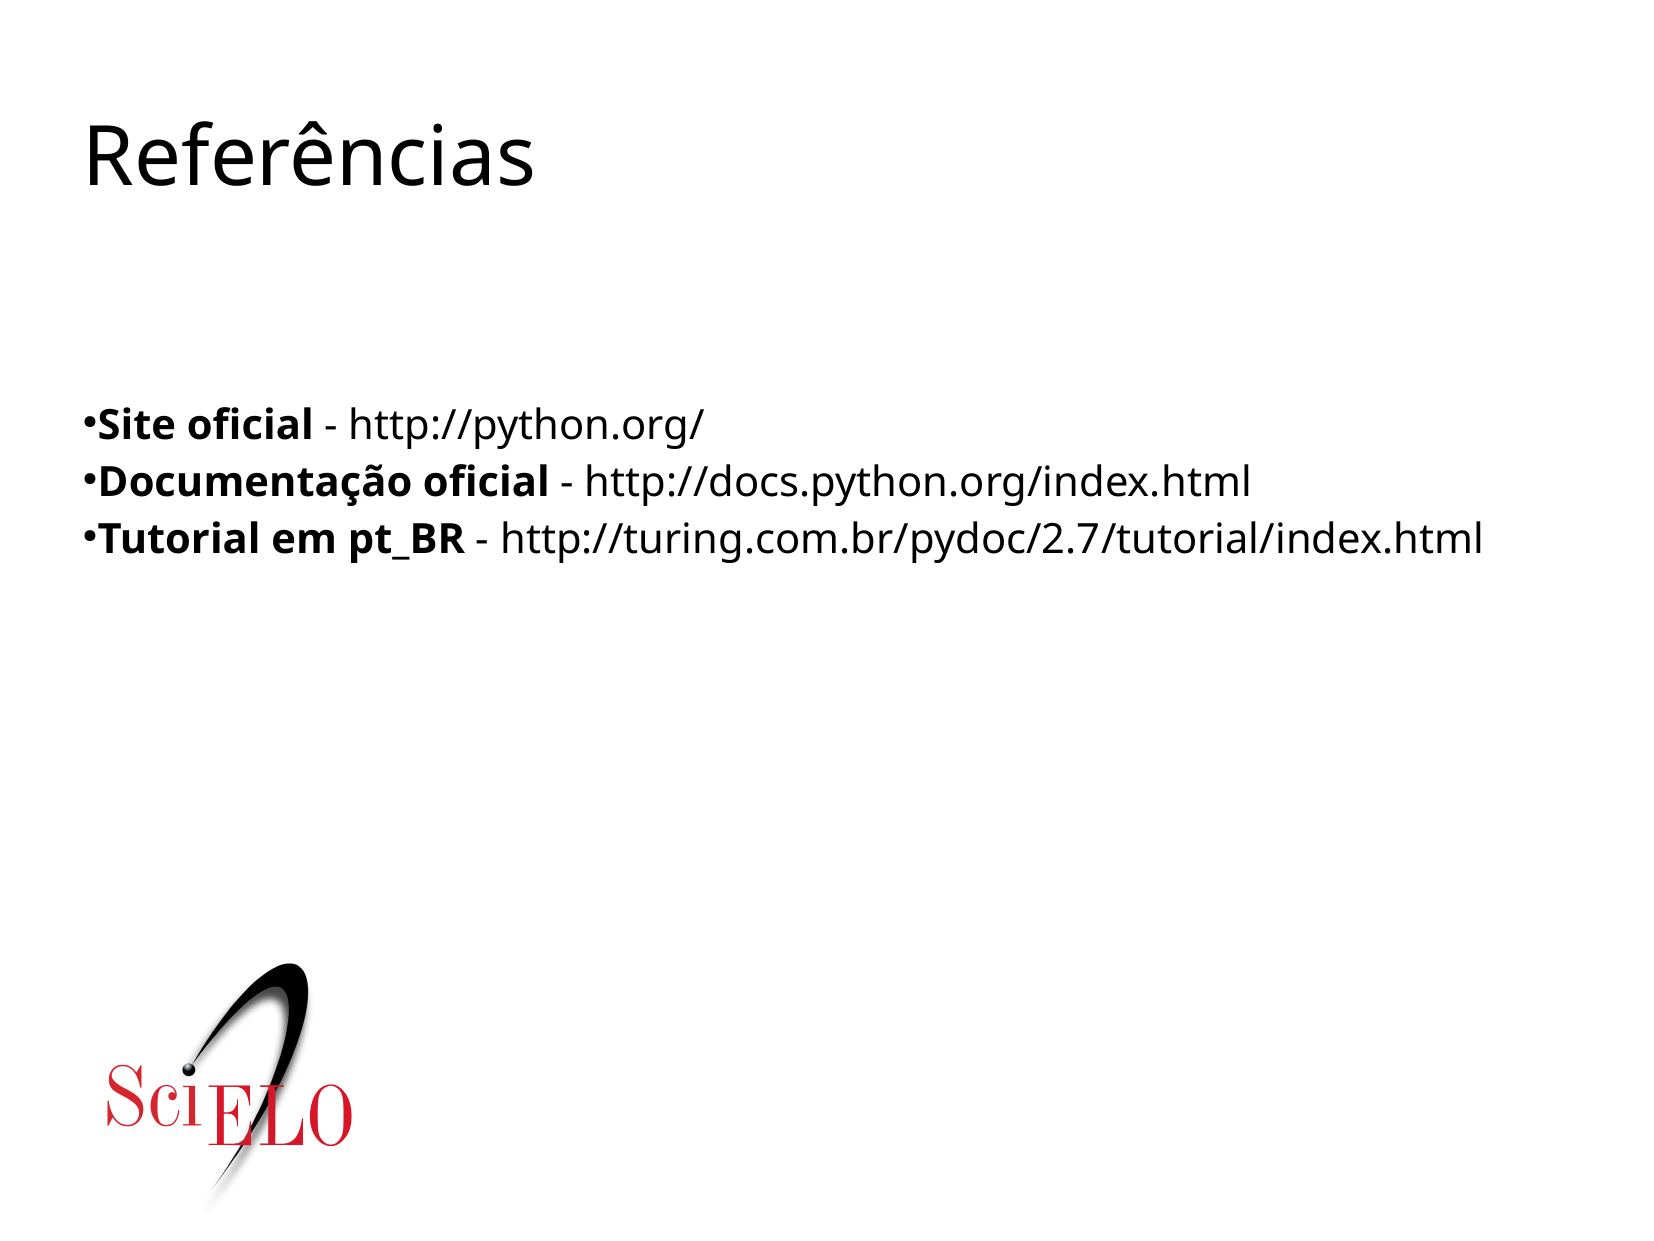

# Referências
Site oficial - http://python.org/
Documentação oficial - http://docs.python.org/index.html
Tutorial em pt_BR - http://turing.com.br/pydoc/2.7/tutorial/index.html